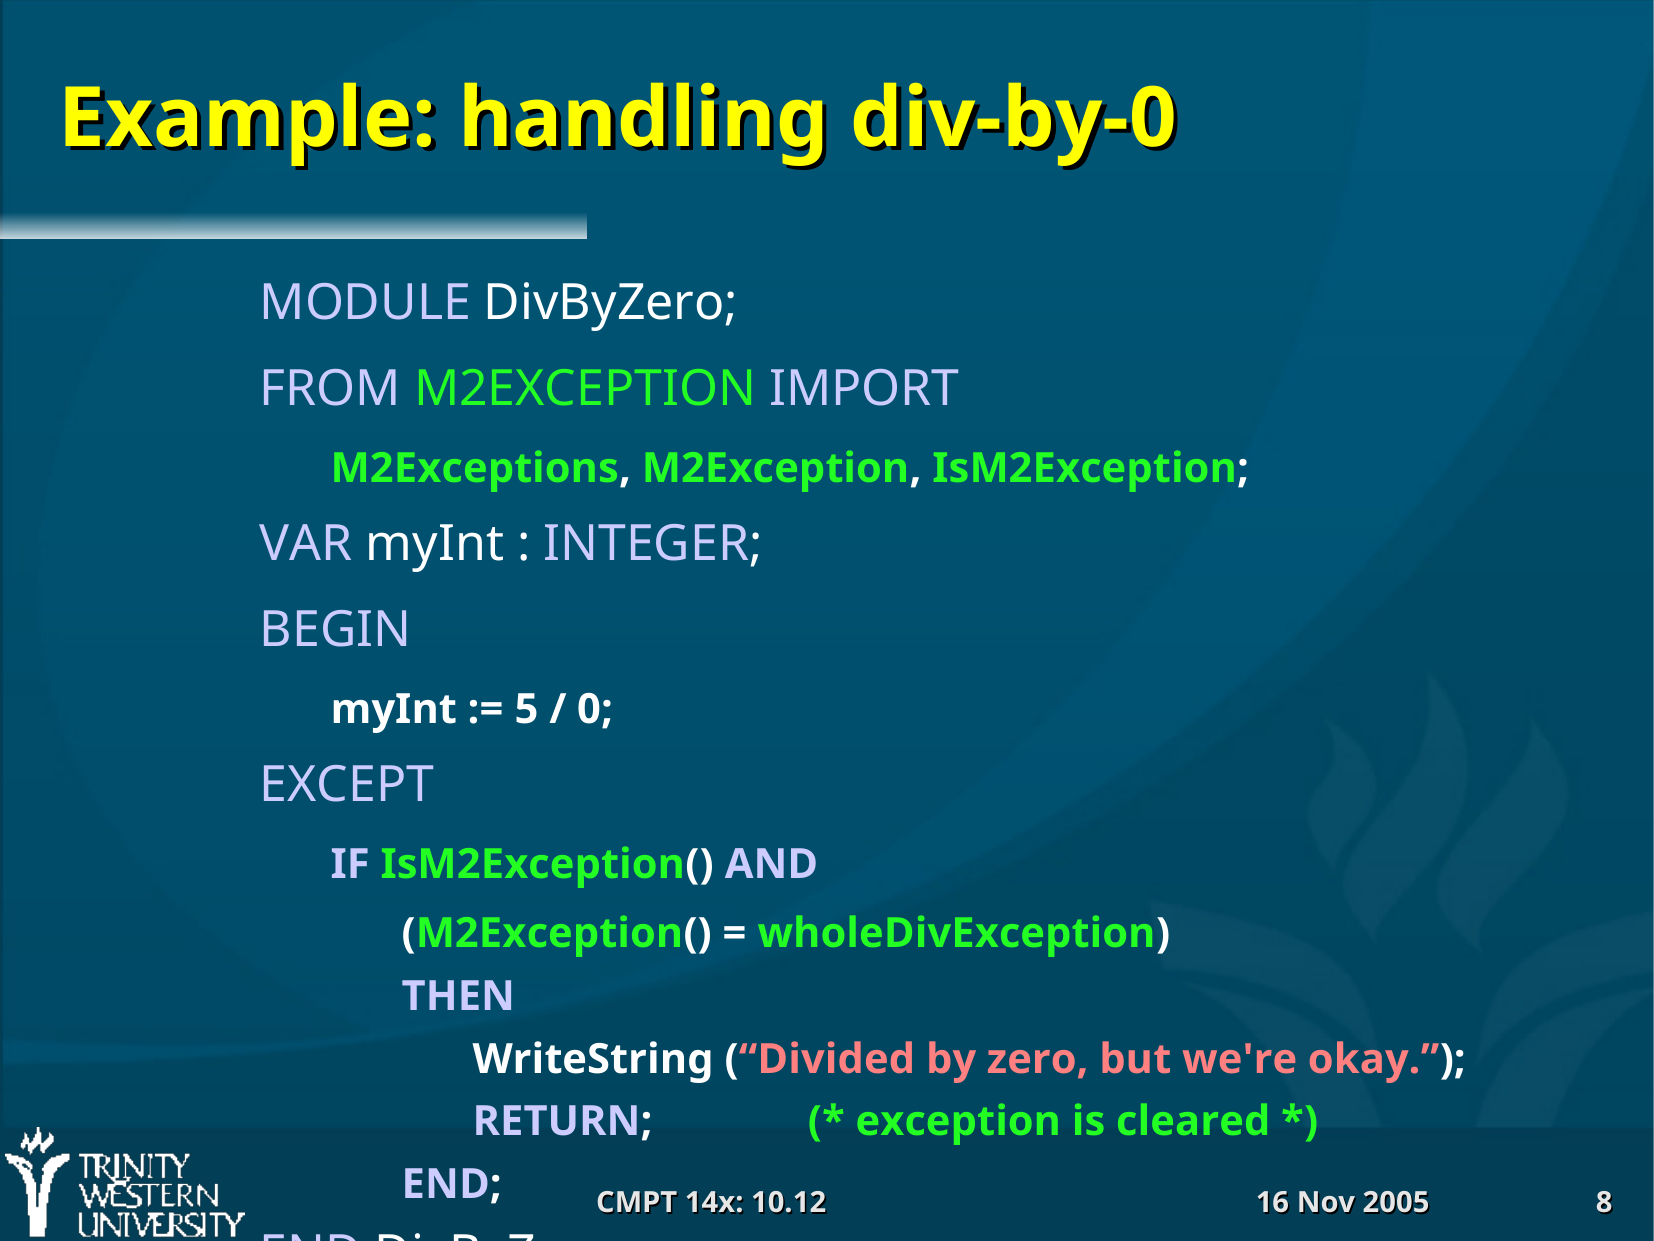

# Example: handling div-by-0
MODULE DivByZero;
FROM M2EXCEPTION IMPORT
M2Exceptions, M2Exception, IsM2Exception;
VAR myInt : INTEGER;
BEGIN
myInt := 5 / 0;
EXCEPT
IF IsM2Exception() AND
(M2Exception() = wholeDivException)
THEN
WriteString (“Divided by zero, but we're okay.”);
RETURN;			(* exception is cleared *)
END;
END DivByZero.
CMPT 14x: 10.12
16 Nov 2005
8